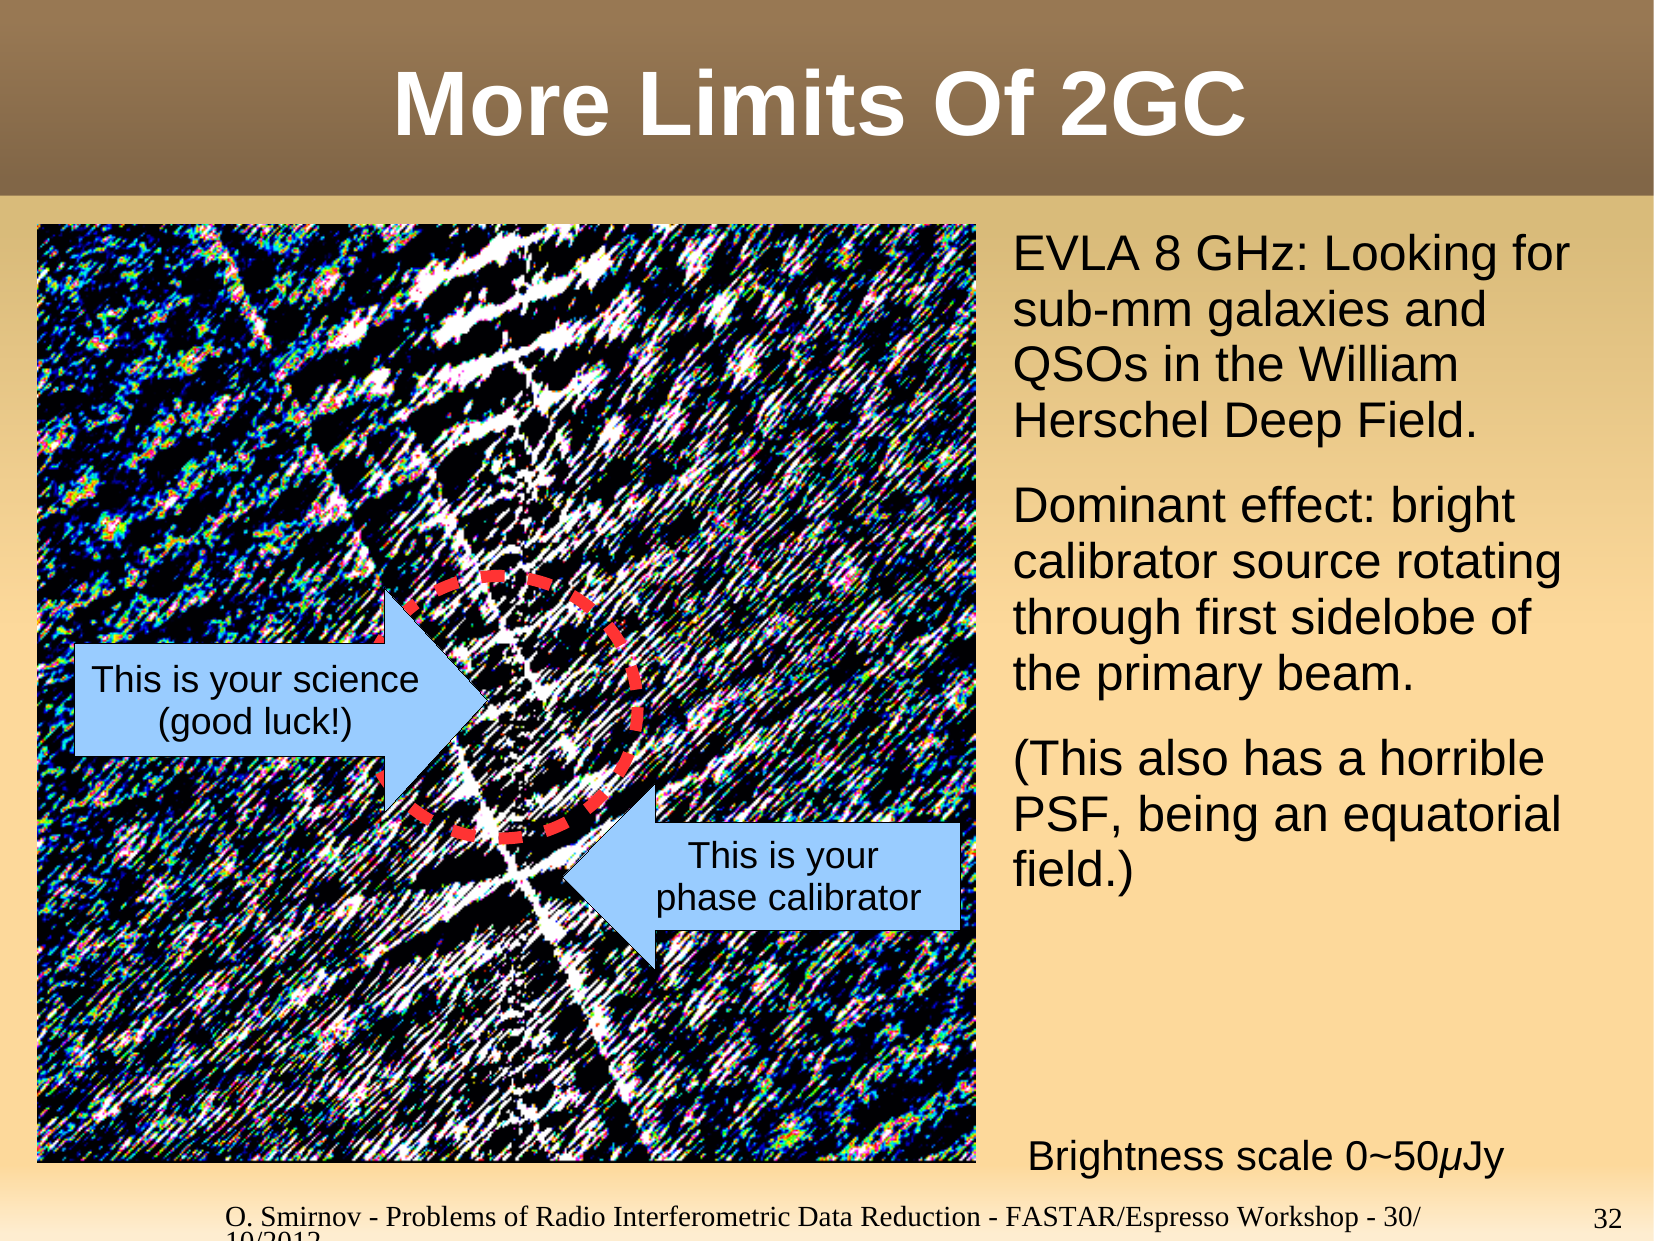

# More Limits Of 2GC
EVLA 8 GHz: Looking for sub-mm galaxies and QSOs in the William Herschel Deep Field.
Dominant effect: bright calibrator source rotating through first sidelobe of the primary beam.
(This also has a horrible PSF, being an equatorial field.)
This is your science
(good luck!)
This is your
phase calibrator
Brightness scale 0~50μJy
O. Smirnov - Problems of Radio Interferometric Data Reduction - FASTAR/Espresso Workshop - 30/10/2012
32